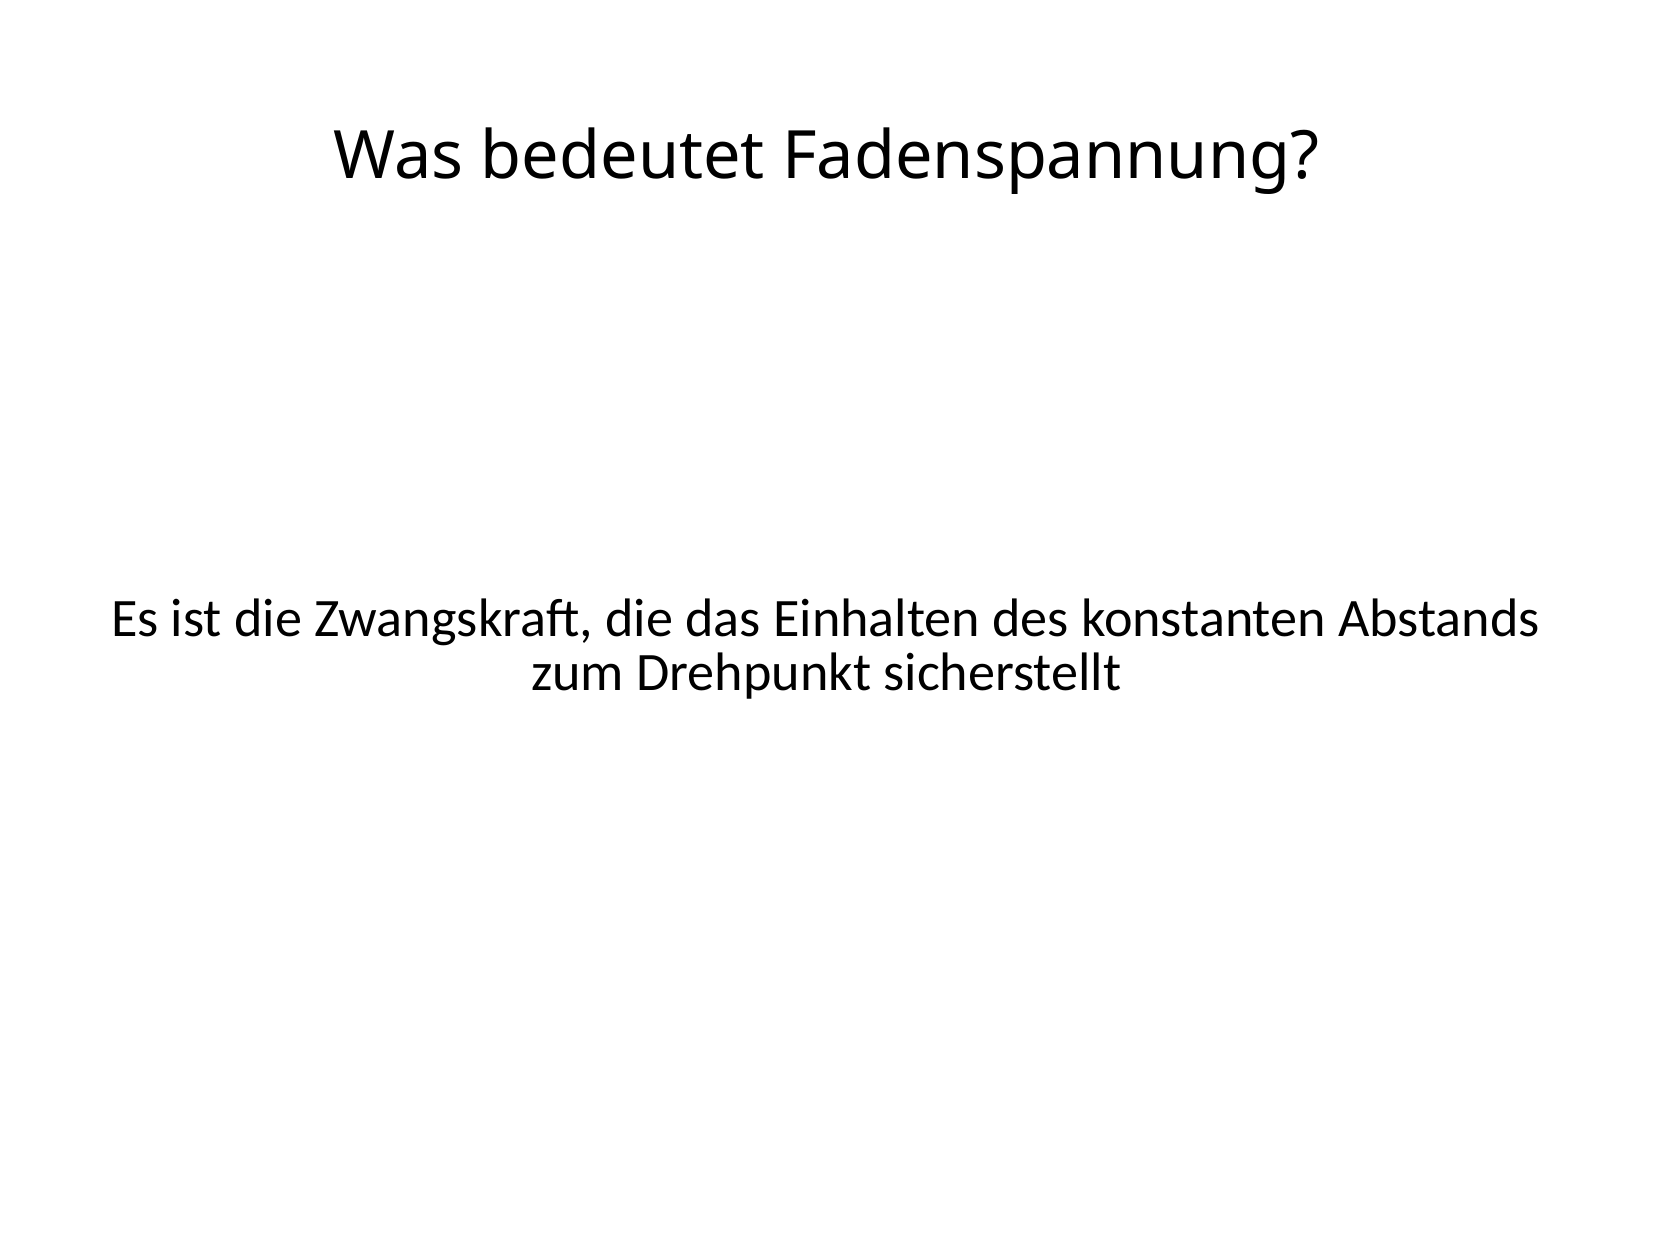

# Was bedeutet Fadenspannung?
Es ist die Zwangskraft, die das Einhalten des konstanten Abstands zum Drehpunkt sicherstellt